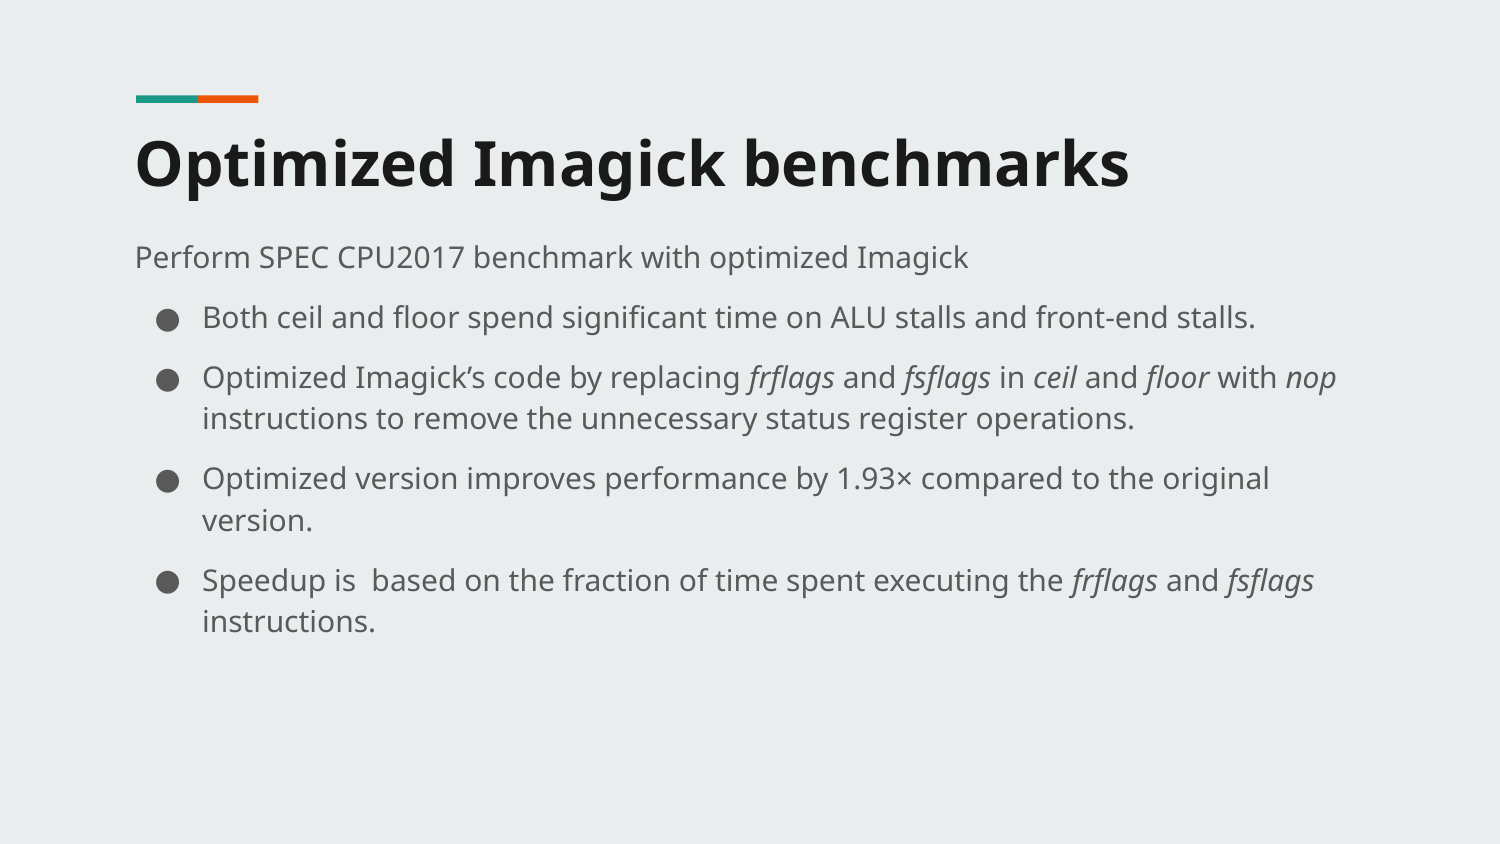

Optimized Imagick benchmarks
Perform SPEC CPU2017 benchmark with optimized Imagick
Both ceil and floor spend significant time on ALU stalls and front-end stalls.
Optimized Imagick’s code by replacing frflags and fsflags in ceil and floor with nop instructions to remove the unnecessary status register operations.
Optimized version improves performance by 1.93× compared to the original version.
Speedup is based on the fraction of time spent executing the frflags and fsflags instructions.